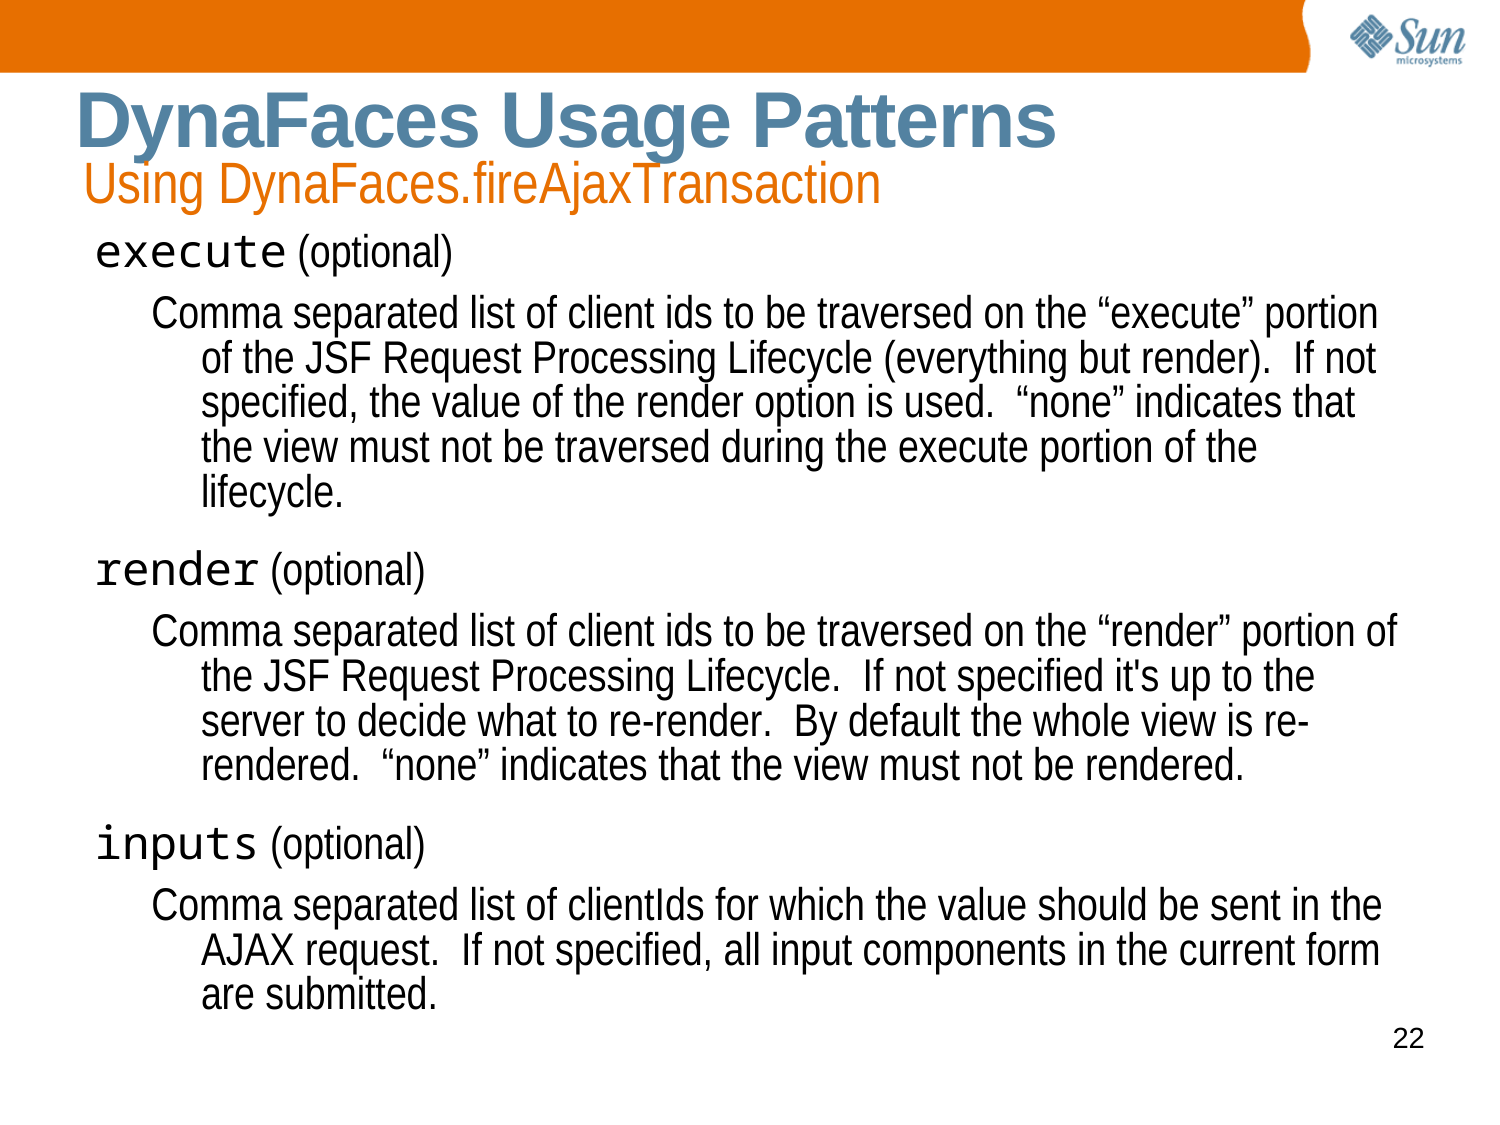

# DynaFaces Usage Patterns
Using DynaFaces.fireAjaxTransaction
execute (optional)
Comma separated list of client ids to be traversed on the “execute” portion of the JSF Request Processing Lifecycle (everything but render). If not specified, the value of the render option is used. “none” indicates that the view must not be traversed during the execute portion of the lifecycle.
render (optional)
Comma separated list of client ids to be traversed on the “render” portion of the JSF Request Processing Lifecycle. If not specified it's up to the server to decide what to re-render. By default the whole view is re-rendered. “none” indicates that the view must not be rendered.
inputs (optional)
Comma separated list of clientIds for which the value should be sent in the AJAX request. If not specified, all input components in the current form are submitted.
22